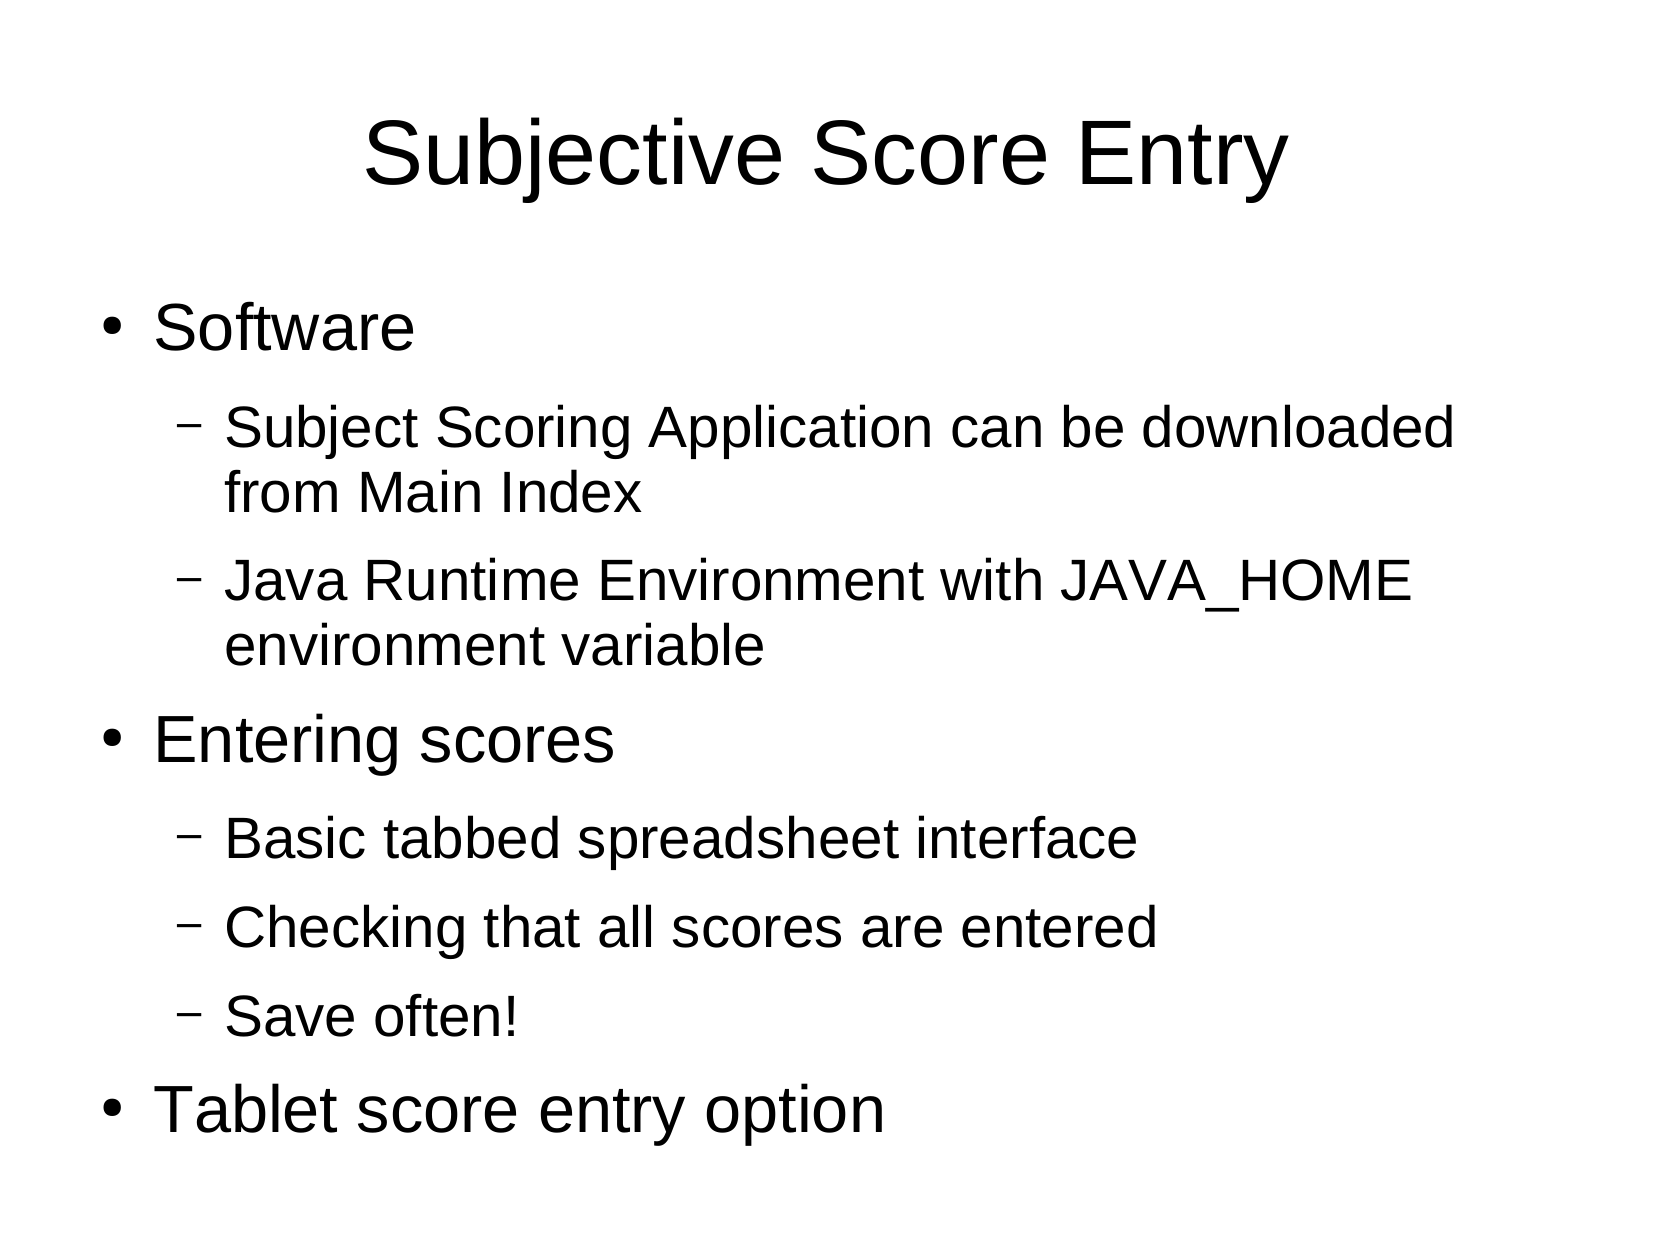

# Subjective Score Entry
Software
Subject Scoring Application can be downloaded from Main Index
Java Runtime Environment with JAVA_HOME environment variable
Entering scores
Basic tabbed spreadsheet interface
Checking that all scores are entered
Save often!
Tablet score entry option